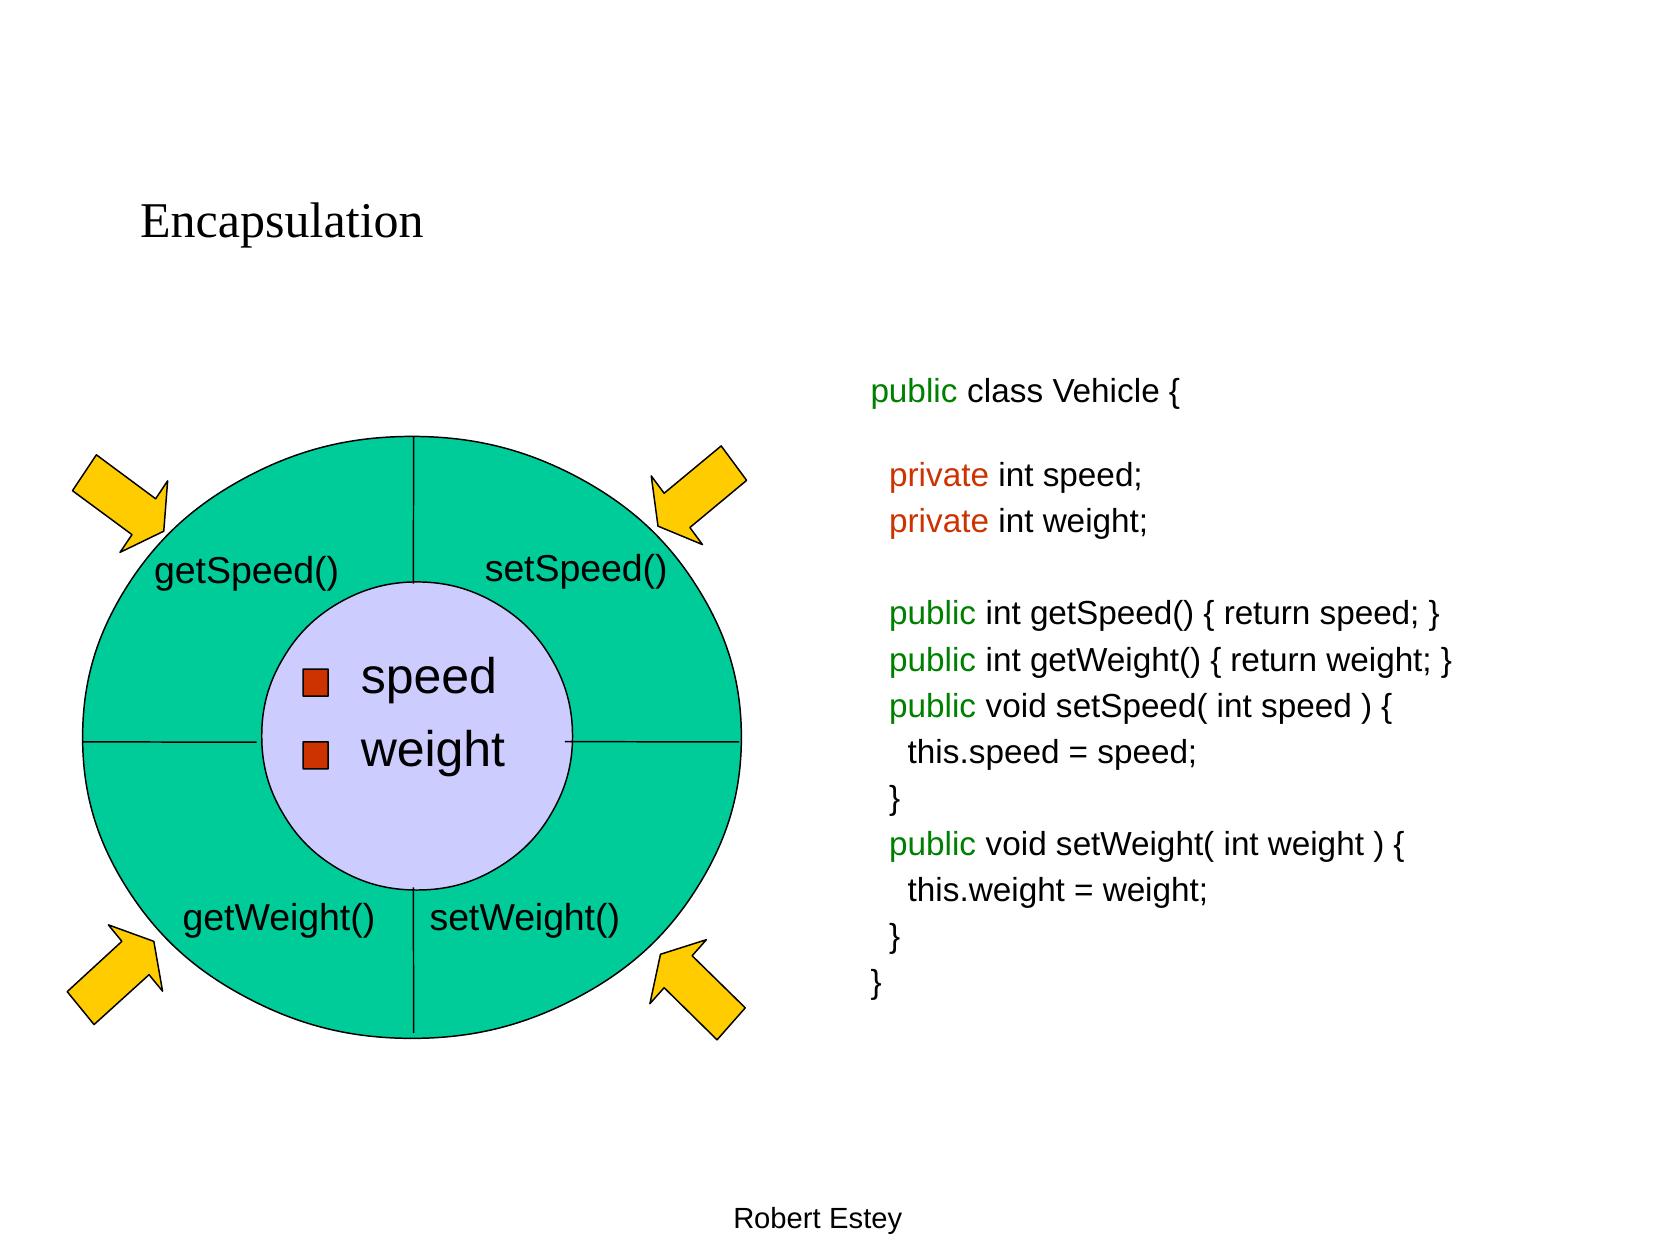

Encapsulation
public class Vehicle {
 private int speed;
 private int weight;
setSpeed()
getSpeed()
 public int getSpeed() { return speed; }
 public int getWeight() { return weight; }
speed
 public void setSpeed( int speed ) {
weight
 this.speed = speed;
 }
 public void setWeight( int weight ) {
 this.weight = weight;
getWeight()
setWeight()
 }
}
Robert Estey
07 April 1999